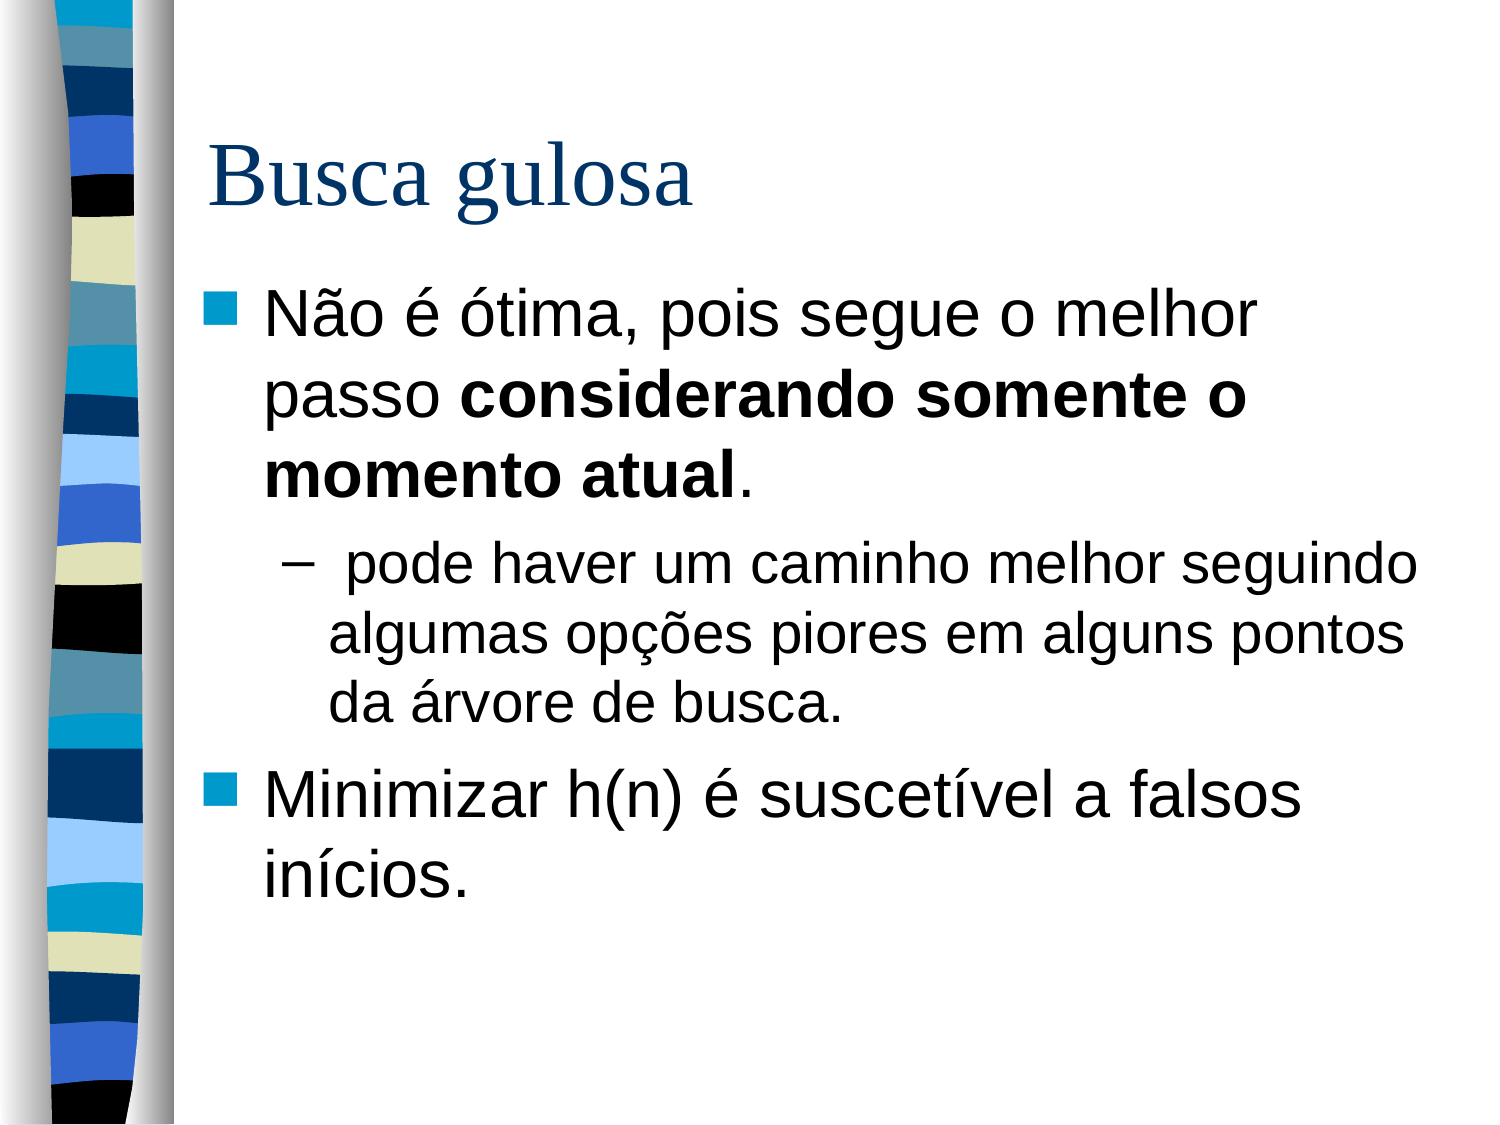

# Busca gulosa
Não é ótima, pois segue o melhor passo considerando somente o momento atual.
 pode haver um caminho melhor seguindo algumas opções piores em alguns pontos da árvore de busca.
Minimizar h(n) é suscetível a falsos inícios.